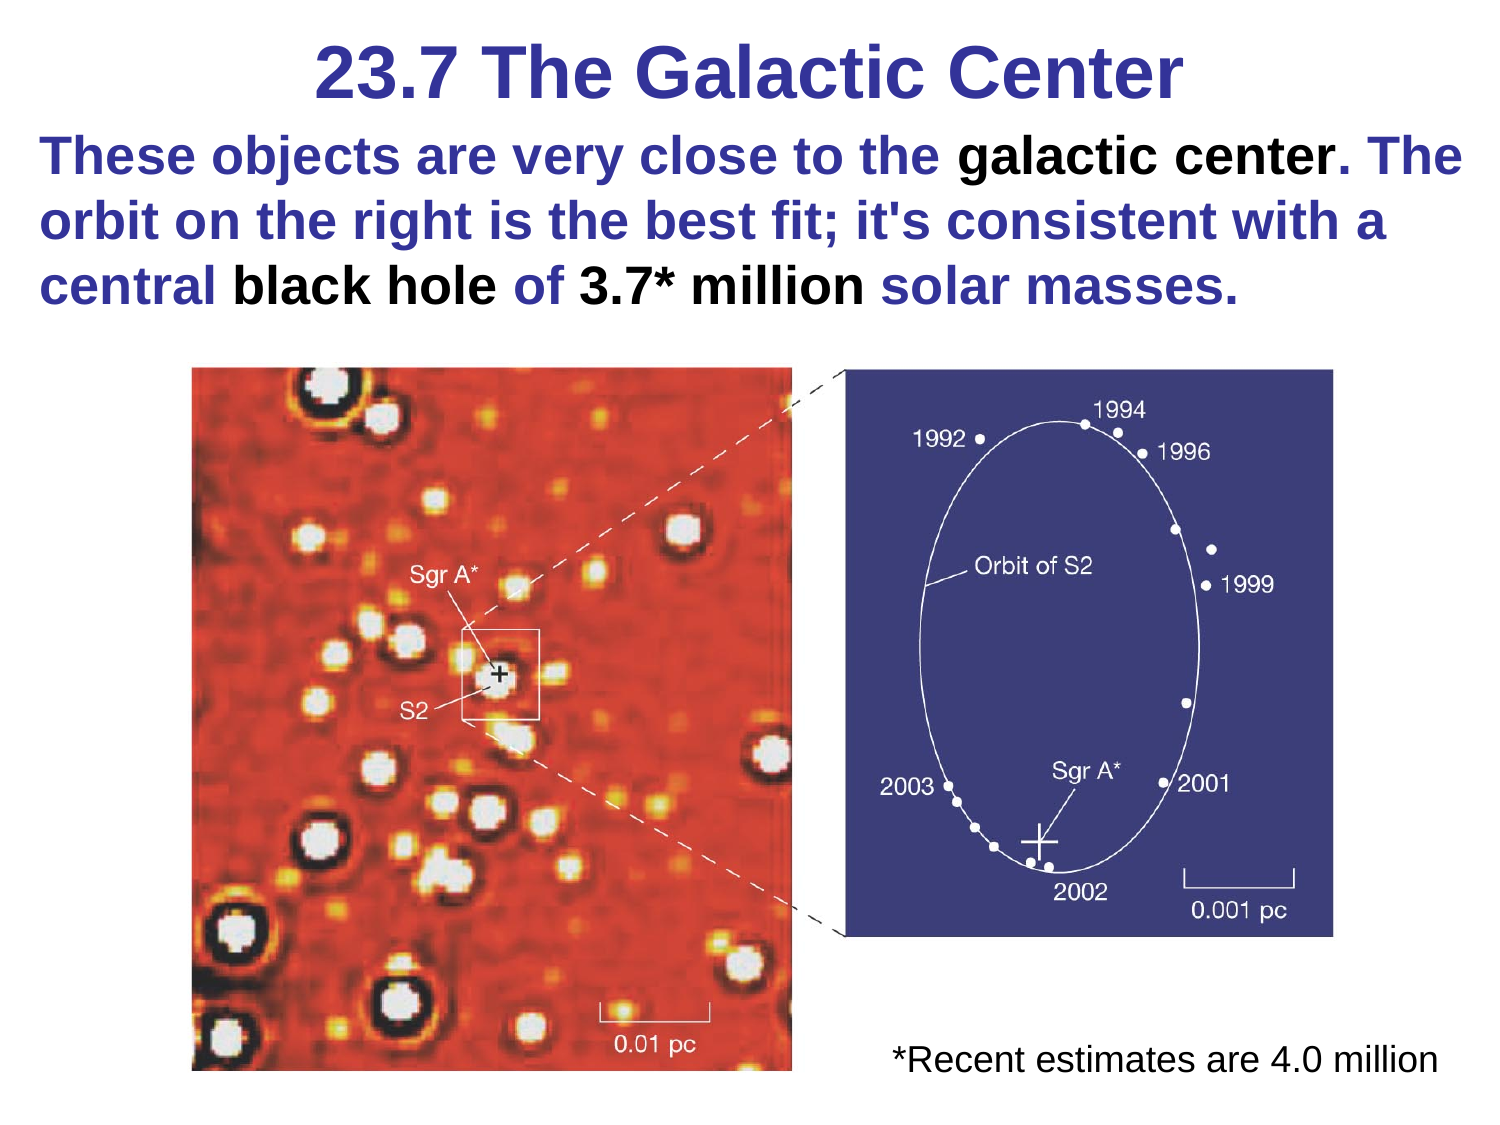

# 23.7 The Galactic Center
These objects are very close to the galactic center. The orbit on the right is the best fit; it's consistent with a central black hole of 3.7* million solar masses.
*Recent estimates are 4.0 million